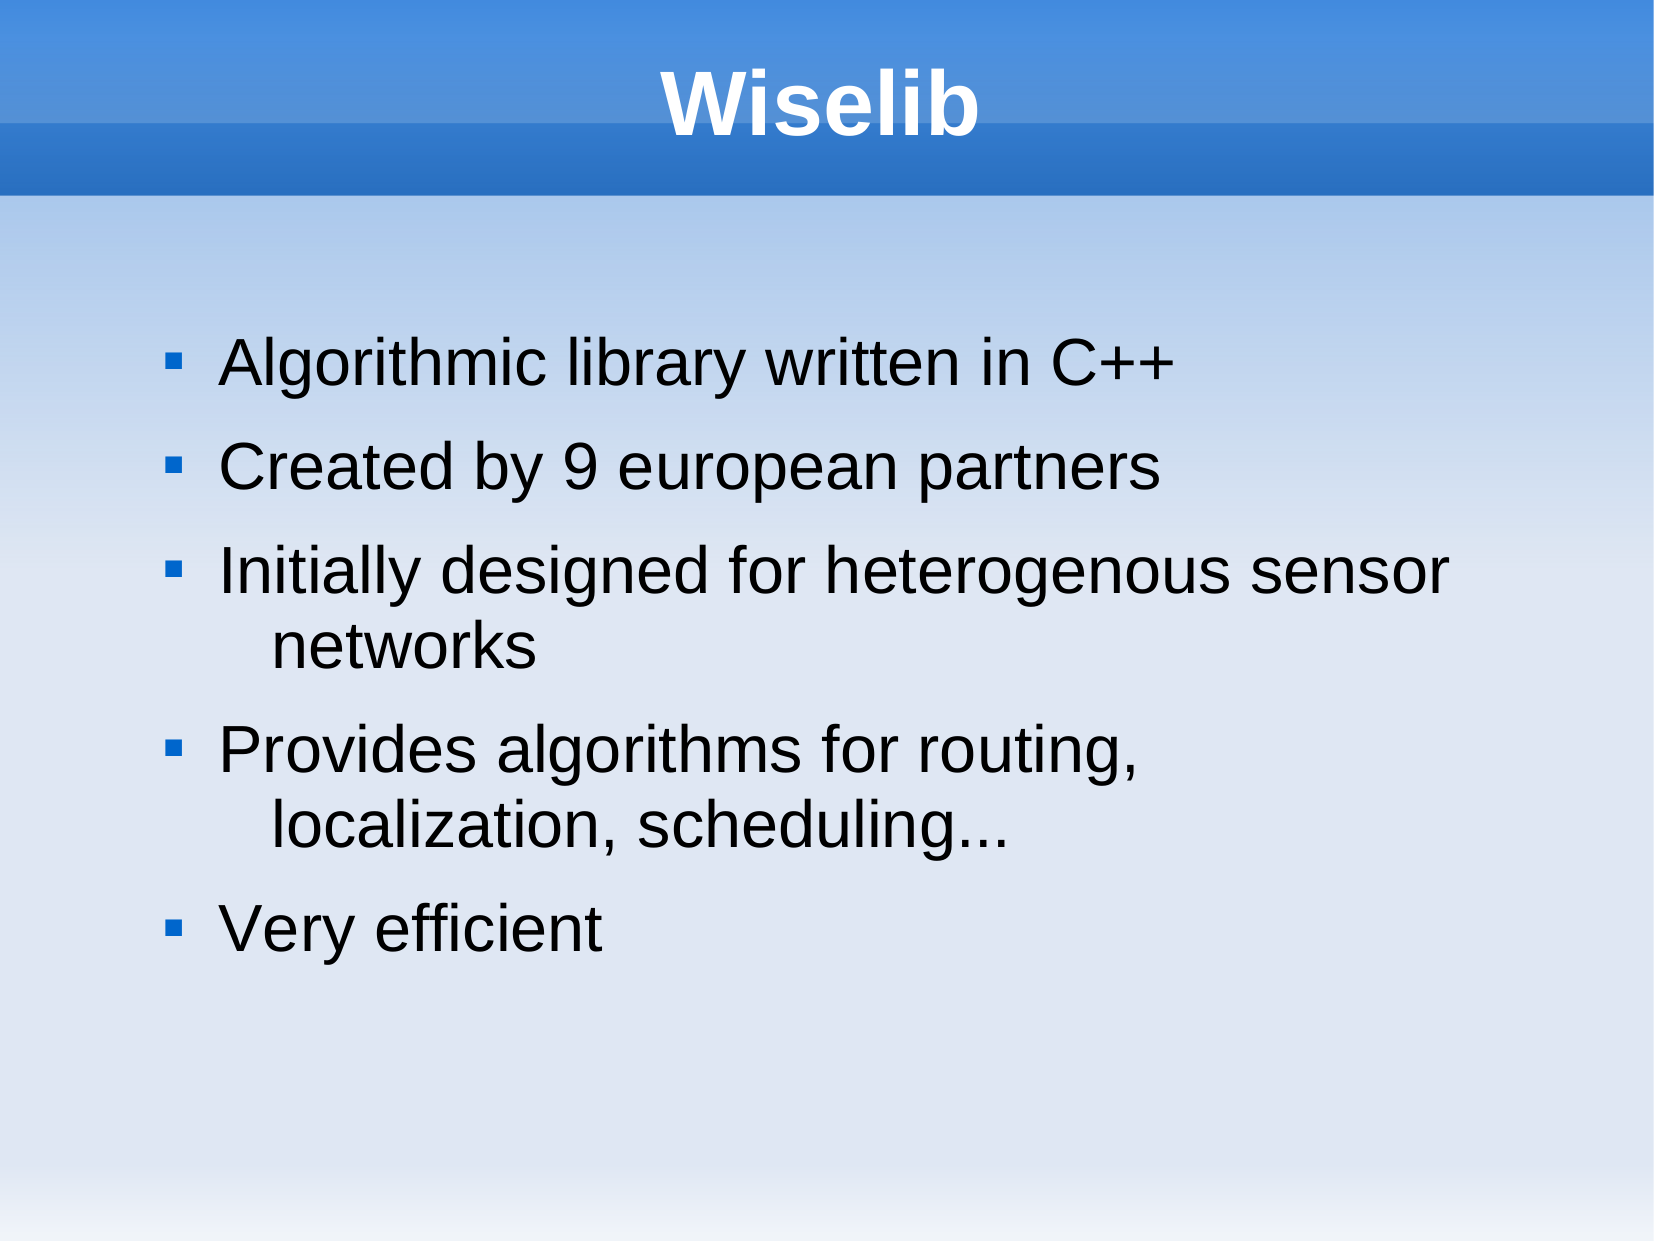

# Wiselib
Algorithmic library written in C++
Created by 9 european partners
Initially designed for heterogenous sensor networks
Provides algorithms for routing, localization, scheduling...
Very efficient